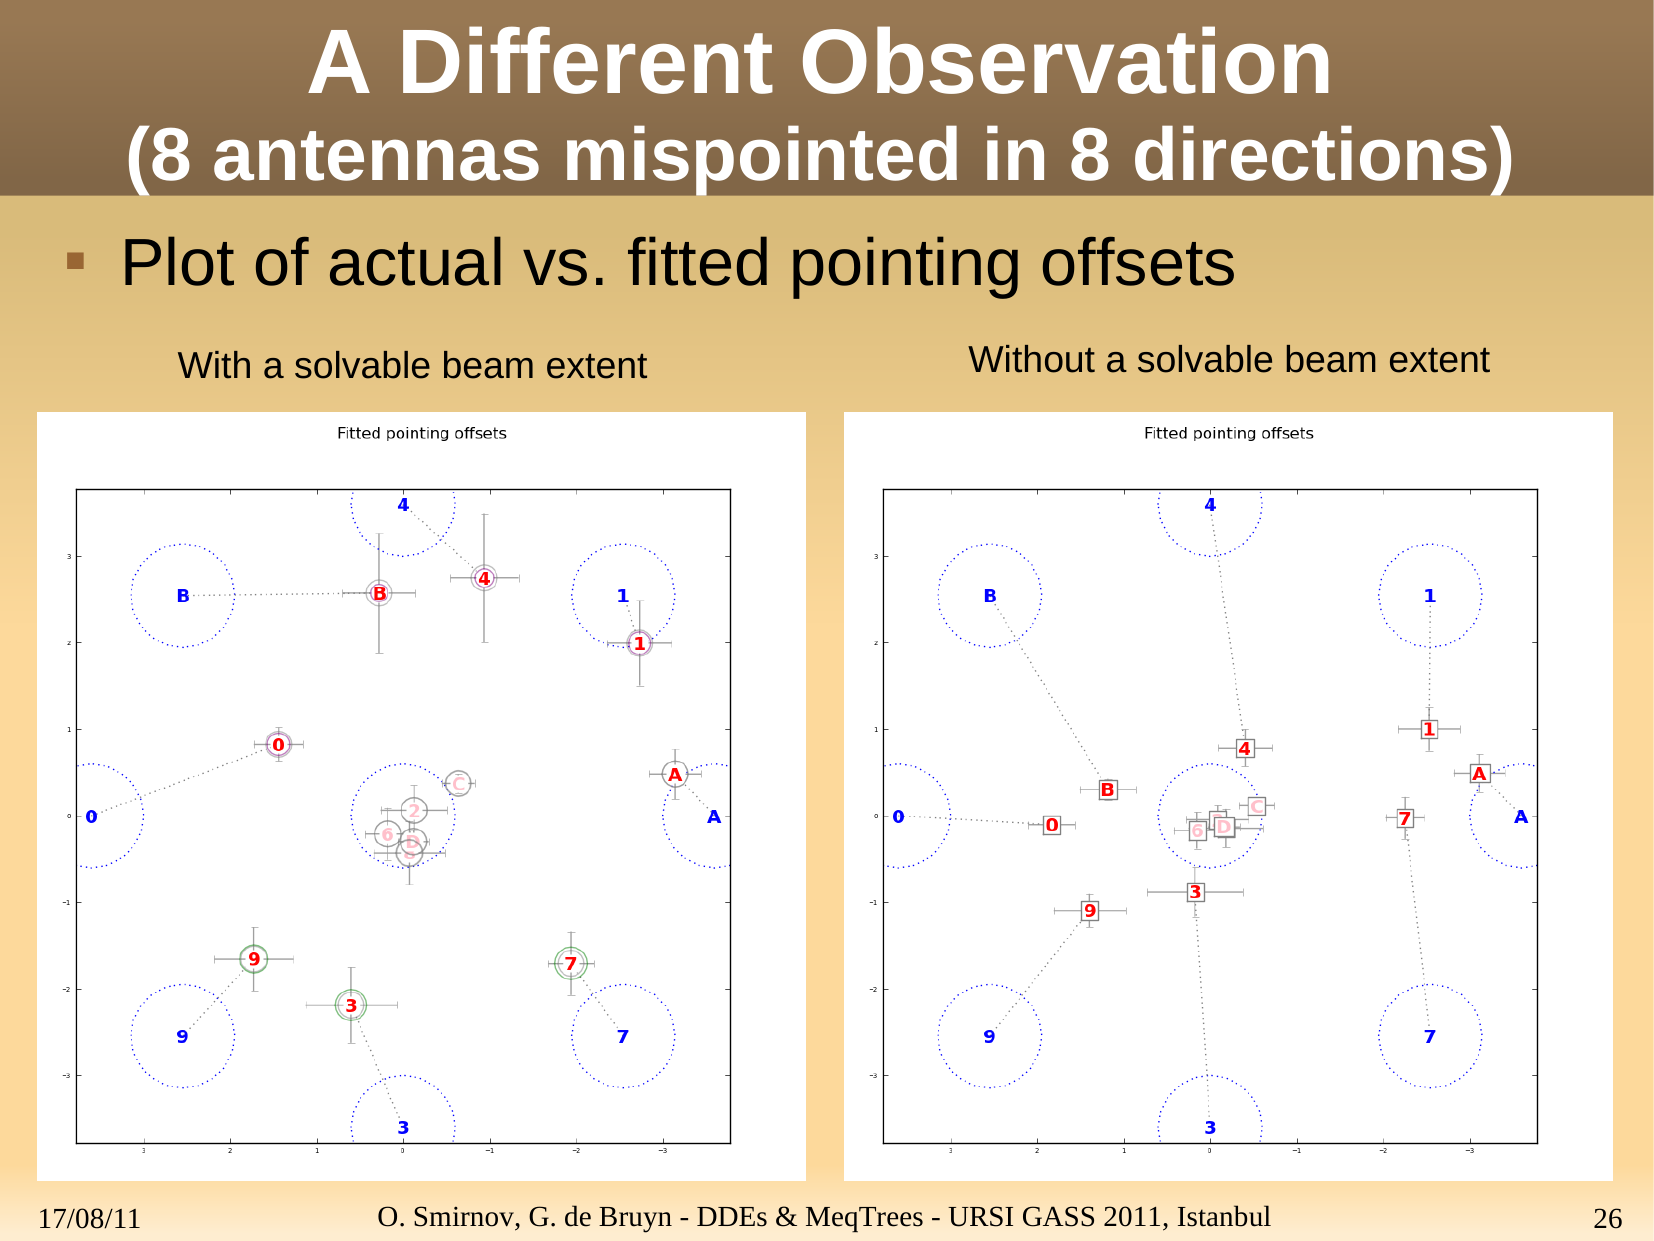

# A Different Observation (8 antennas mispointed in 8 directions)
Plot of actual vs. fitted pointing offsets
Without a solvable beam extent
With a solvable beam extent
O. Smirnov, G. de Bruyn - DDEs & MeqTrees - URSI GASS 2011, Istanbul
17/08/11
26